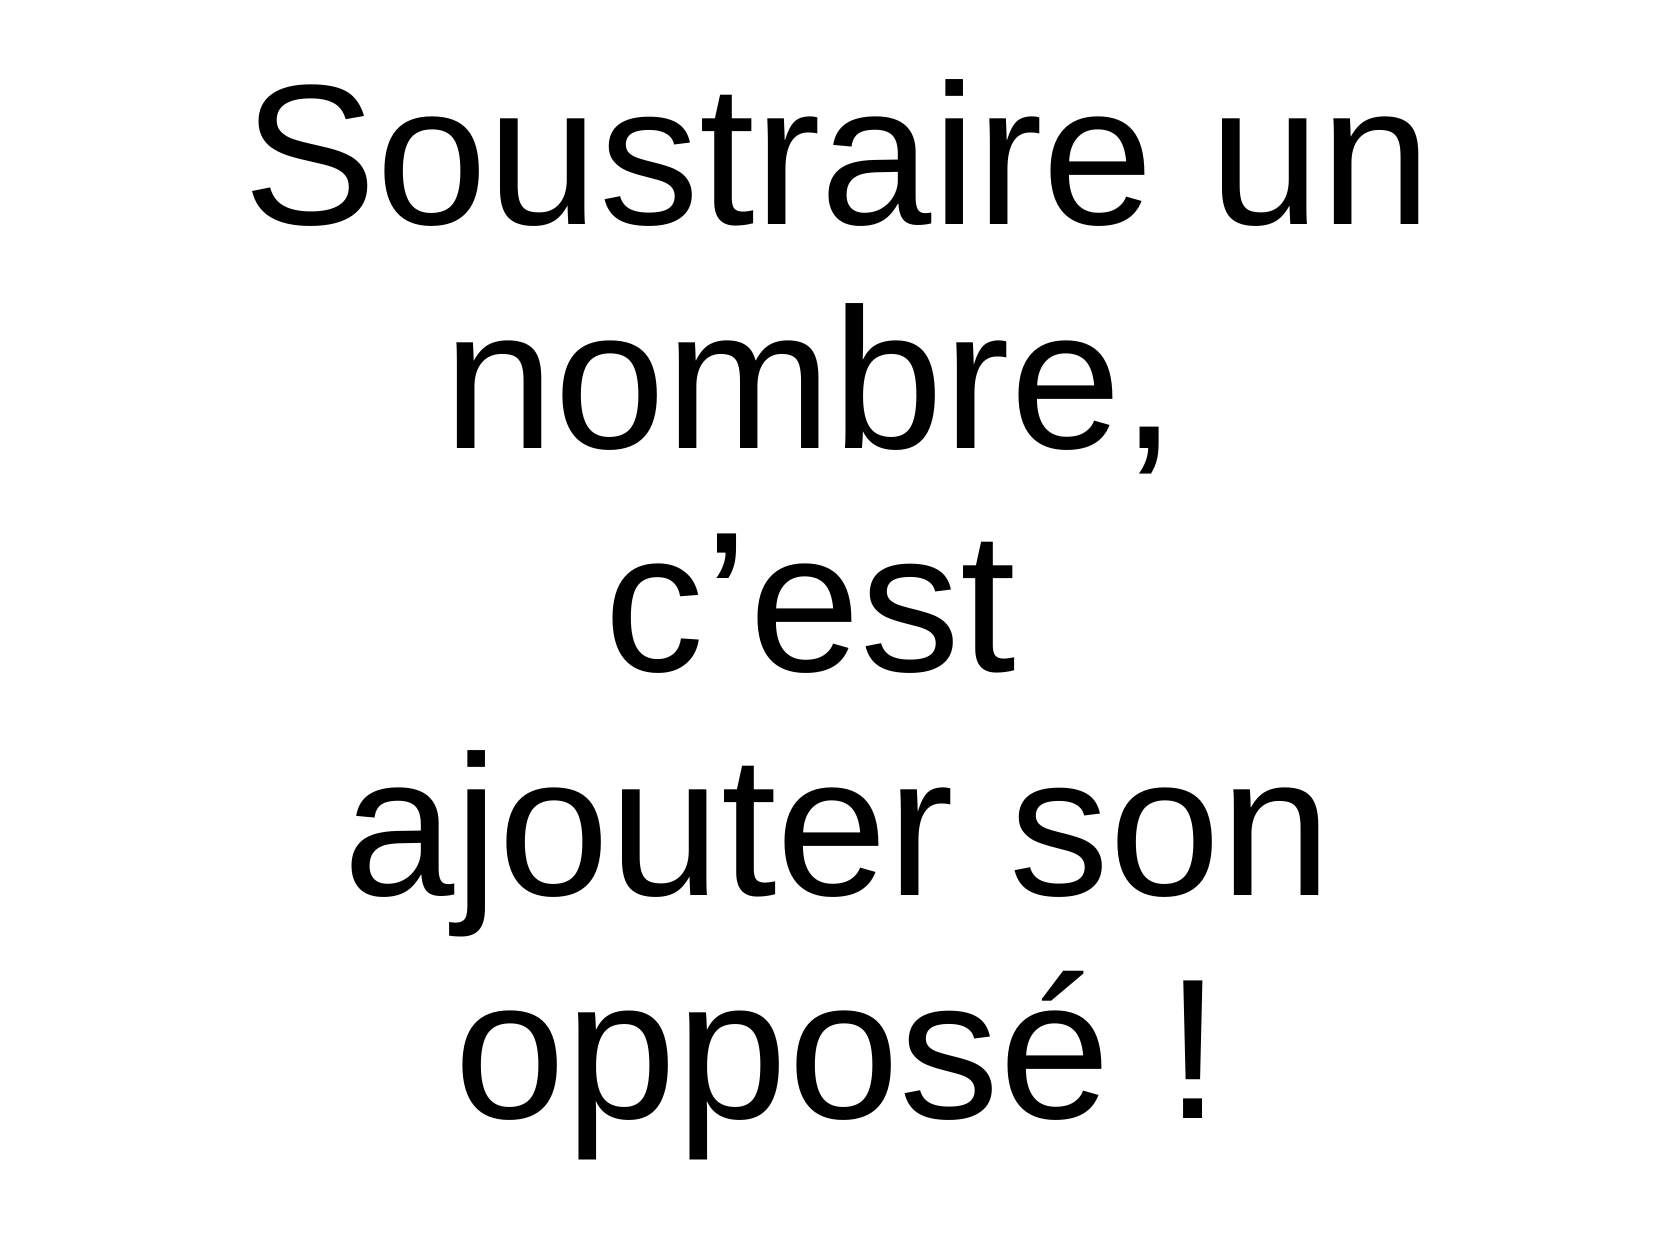

# Soustraire un nombre, c’est ajouter son opposé !